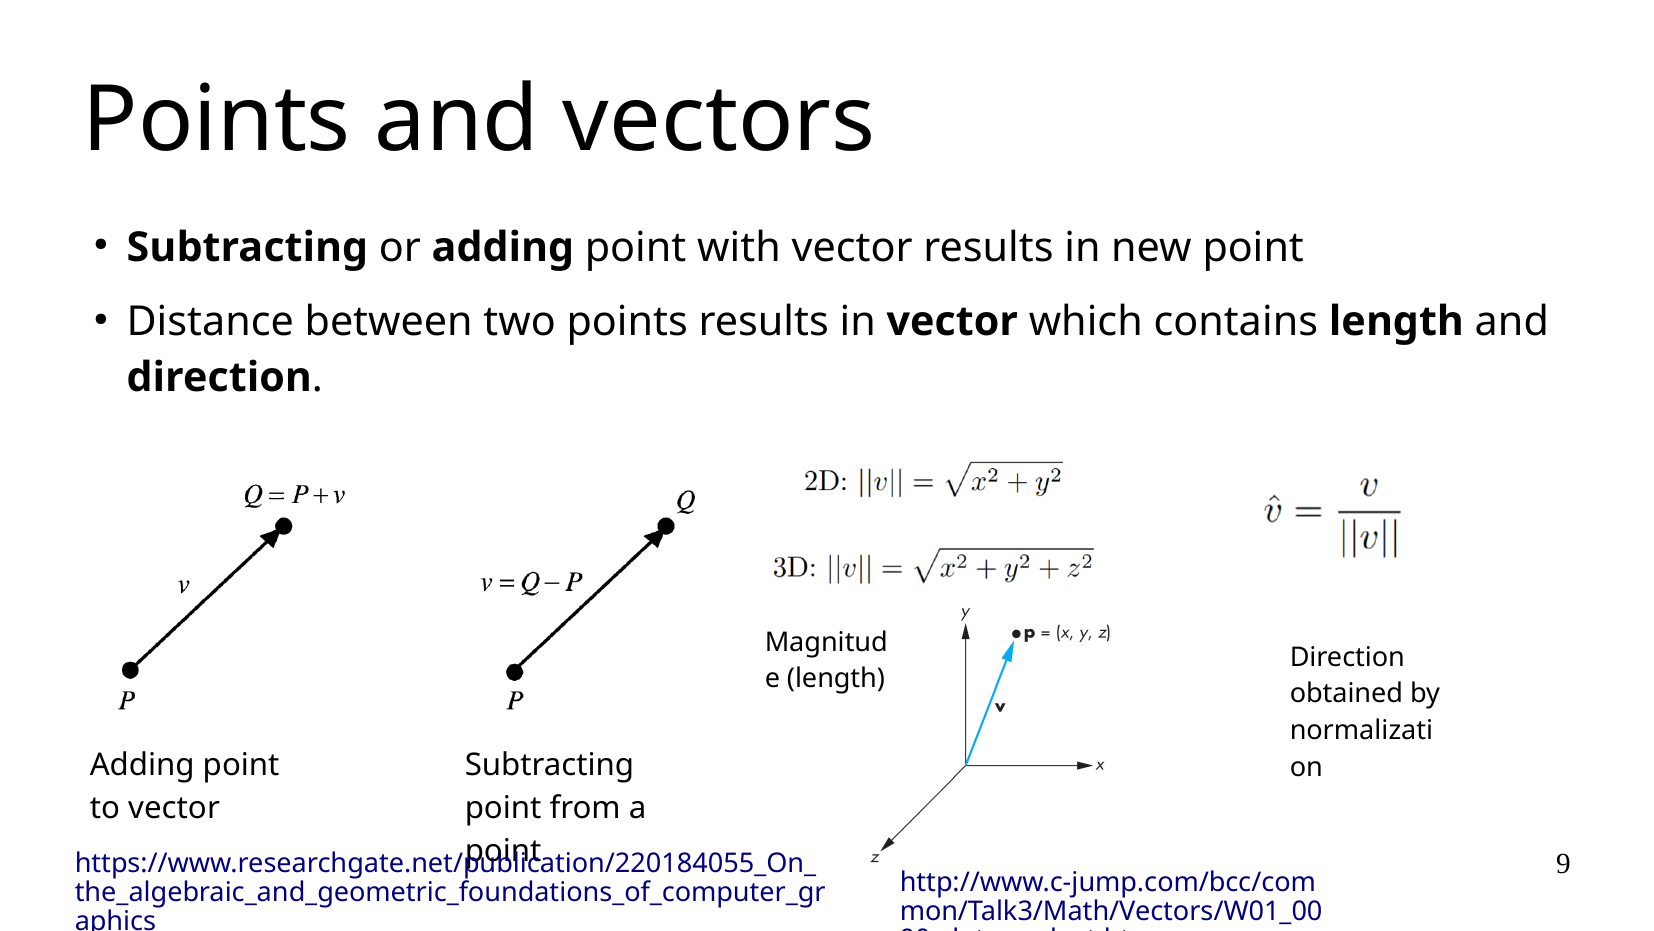

# Points and vectors
Subtracting or adding point with vector results in new point
Distance between two points results in vector which contains length and direction.
Magnitude (length)
Direction obtained by normalization
Adding point to vector
Subtracting point from a point
https://www.researchgate.net/publication/220184055_On_the_algebraic_and_geometric_foundations_of_computer_graphics
9
http://www.c-jump.com/bcc/common/Talk3/Math/Vectors/W01_0090_dot_product.htm